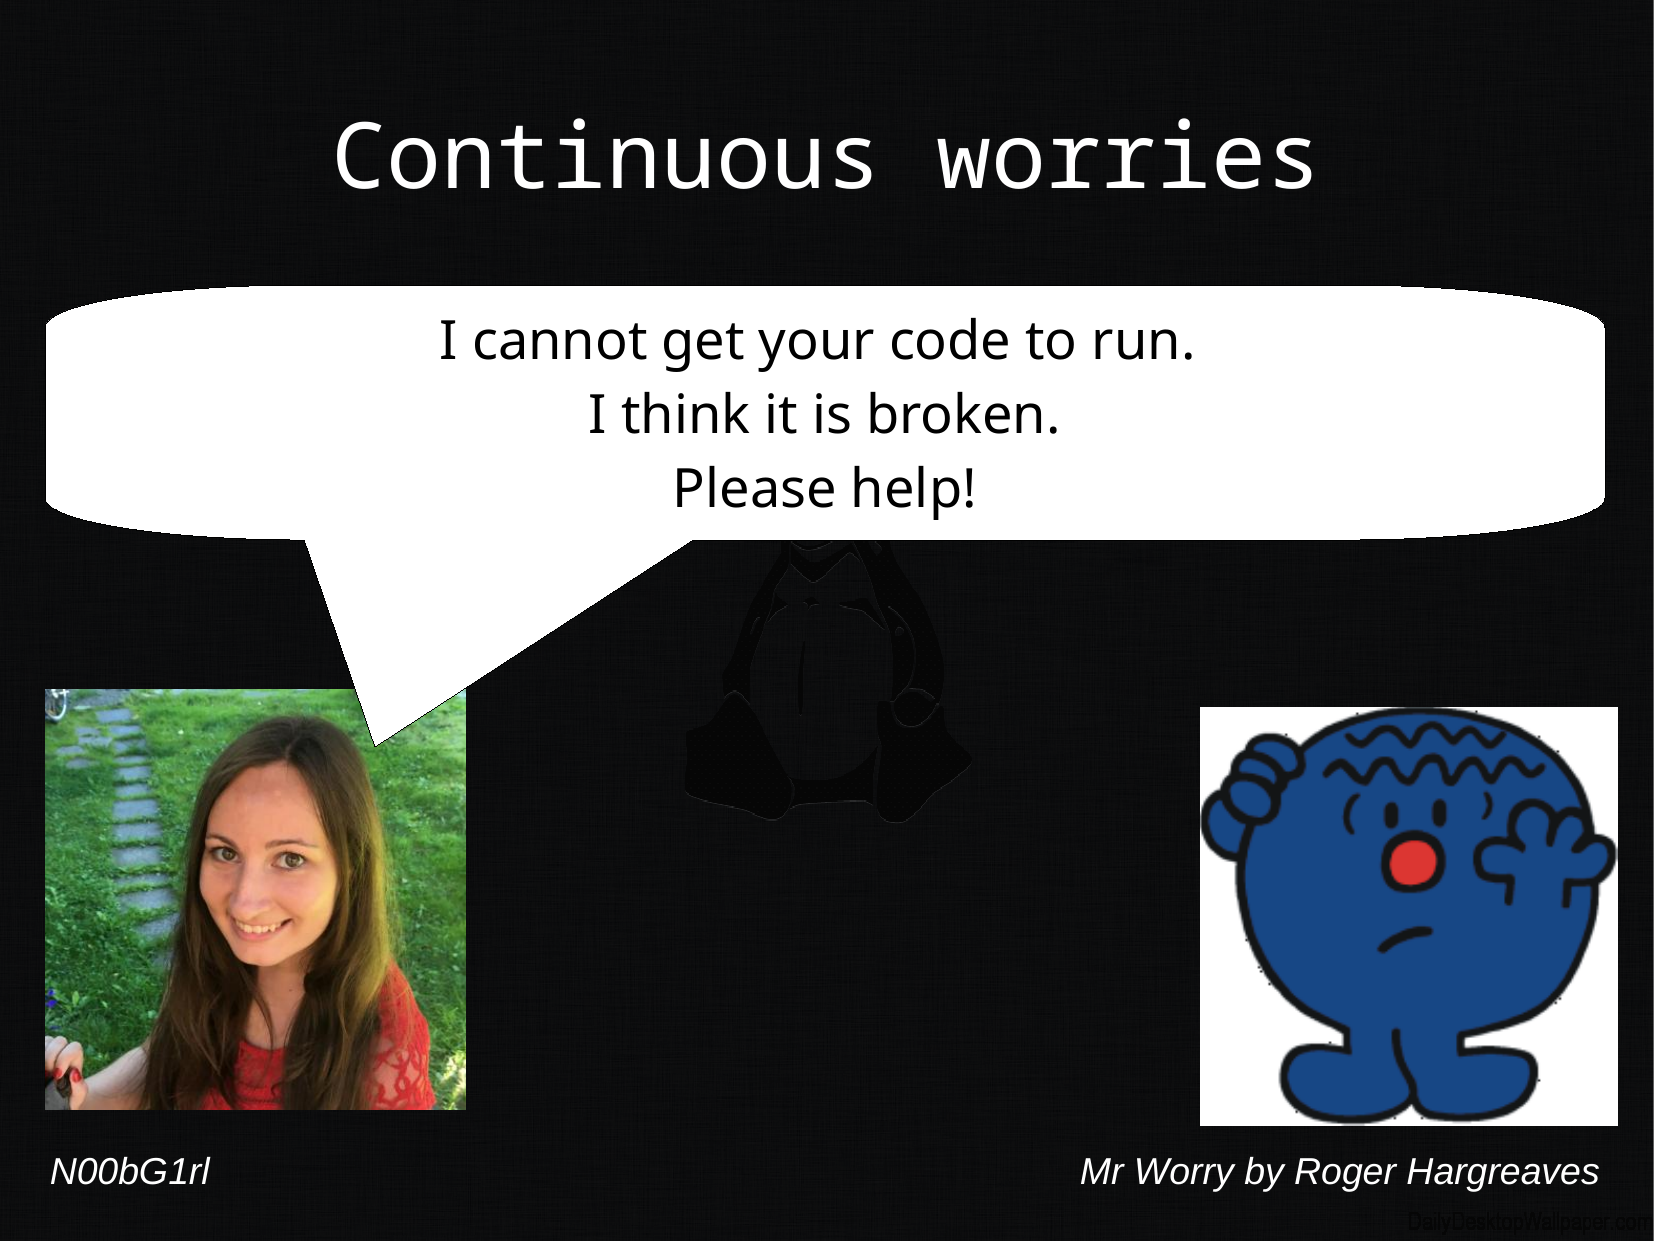

# Continuous worries
I cannot get your code to run.
I think it is broken.
Please help!
N00bG1rl
Mr Worry by Roger Hargreaves